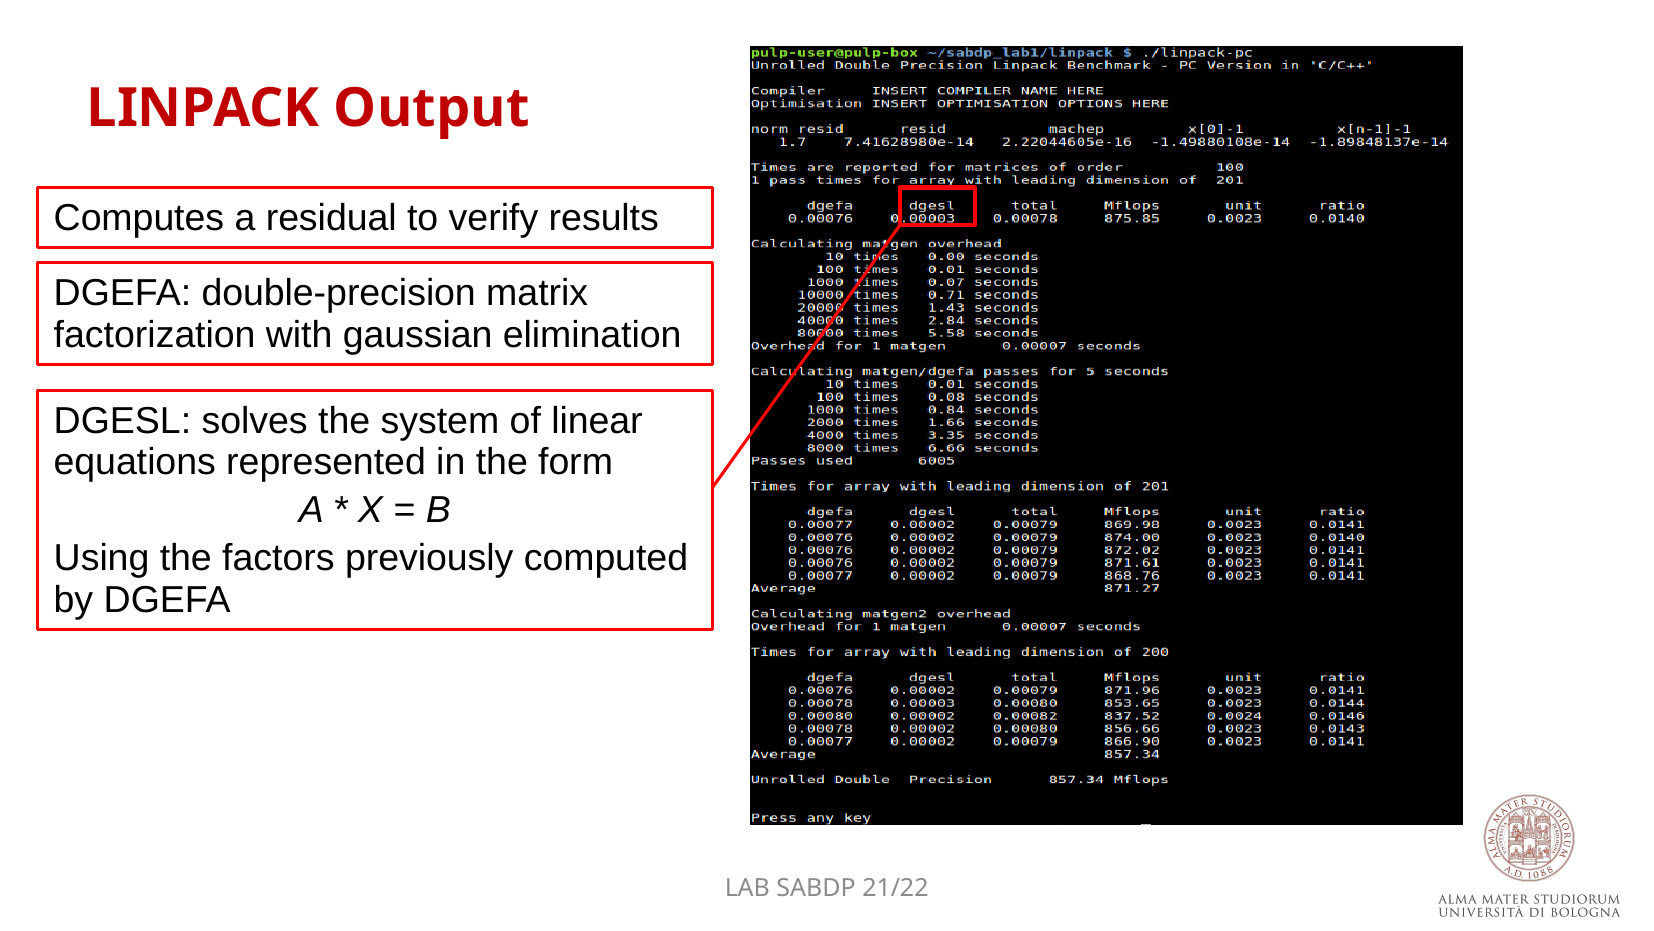

# LINPACK Output
Computes a residual to verify results
DGEFA: double-precision matrix factorization with gaussian elimination
DGESL: solves the system of linear equations represented in the form
A * X = B
Using the factors previously computed by DGEFA
LAB SABDP 21/22